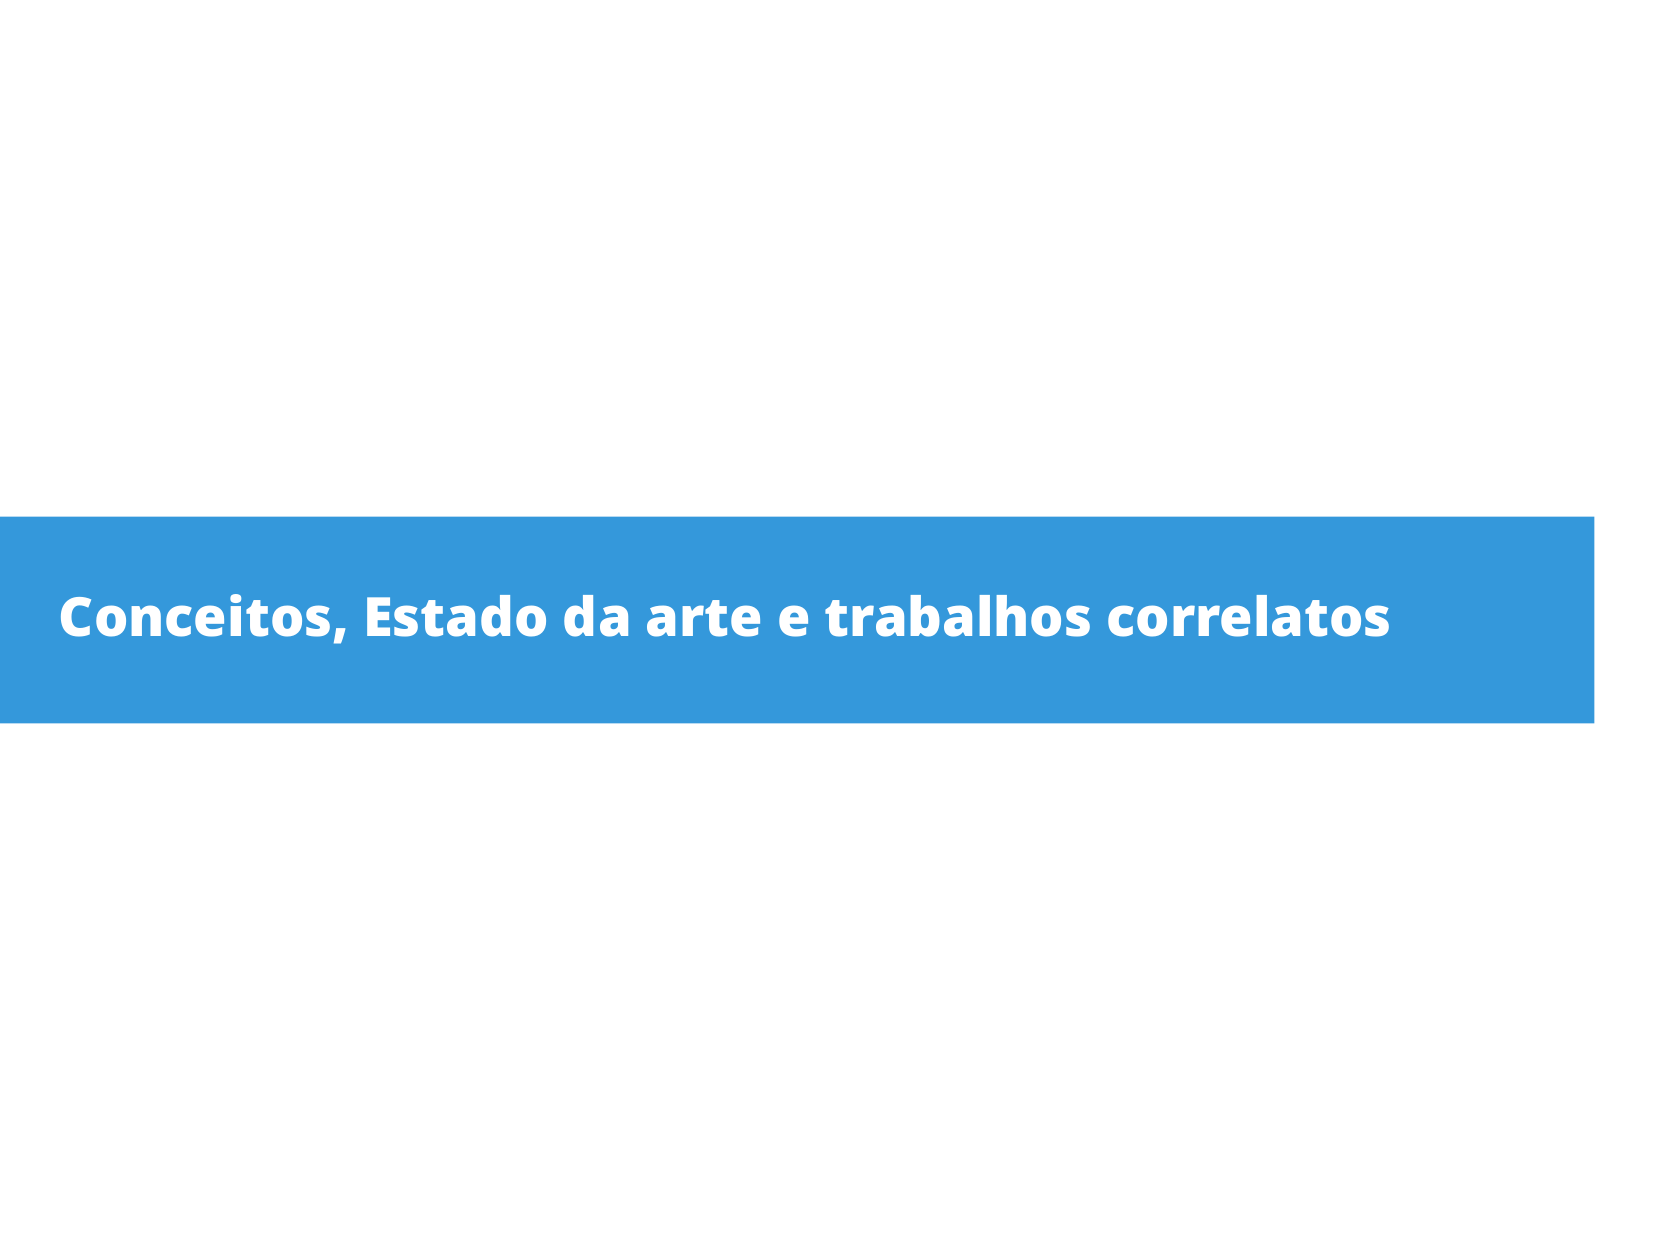

# Conceitos, Estado da arte e trabalhos correlatos